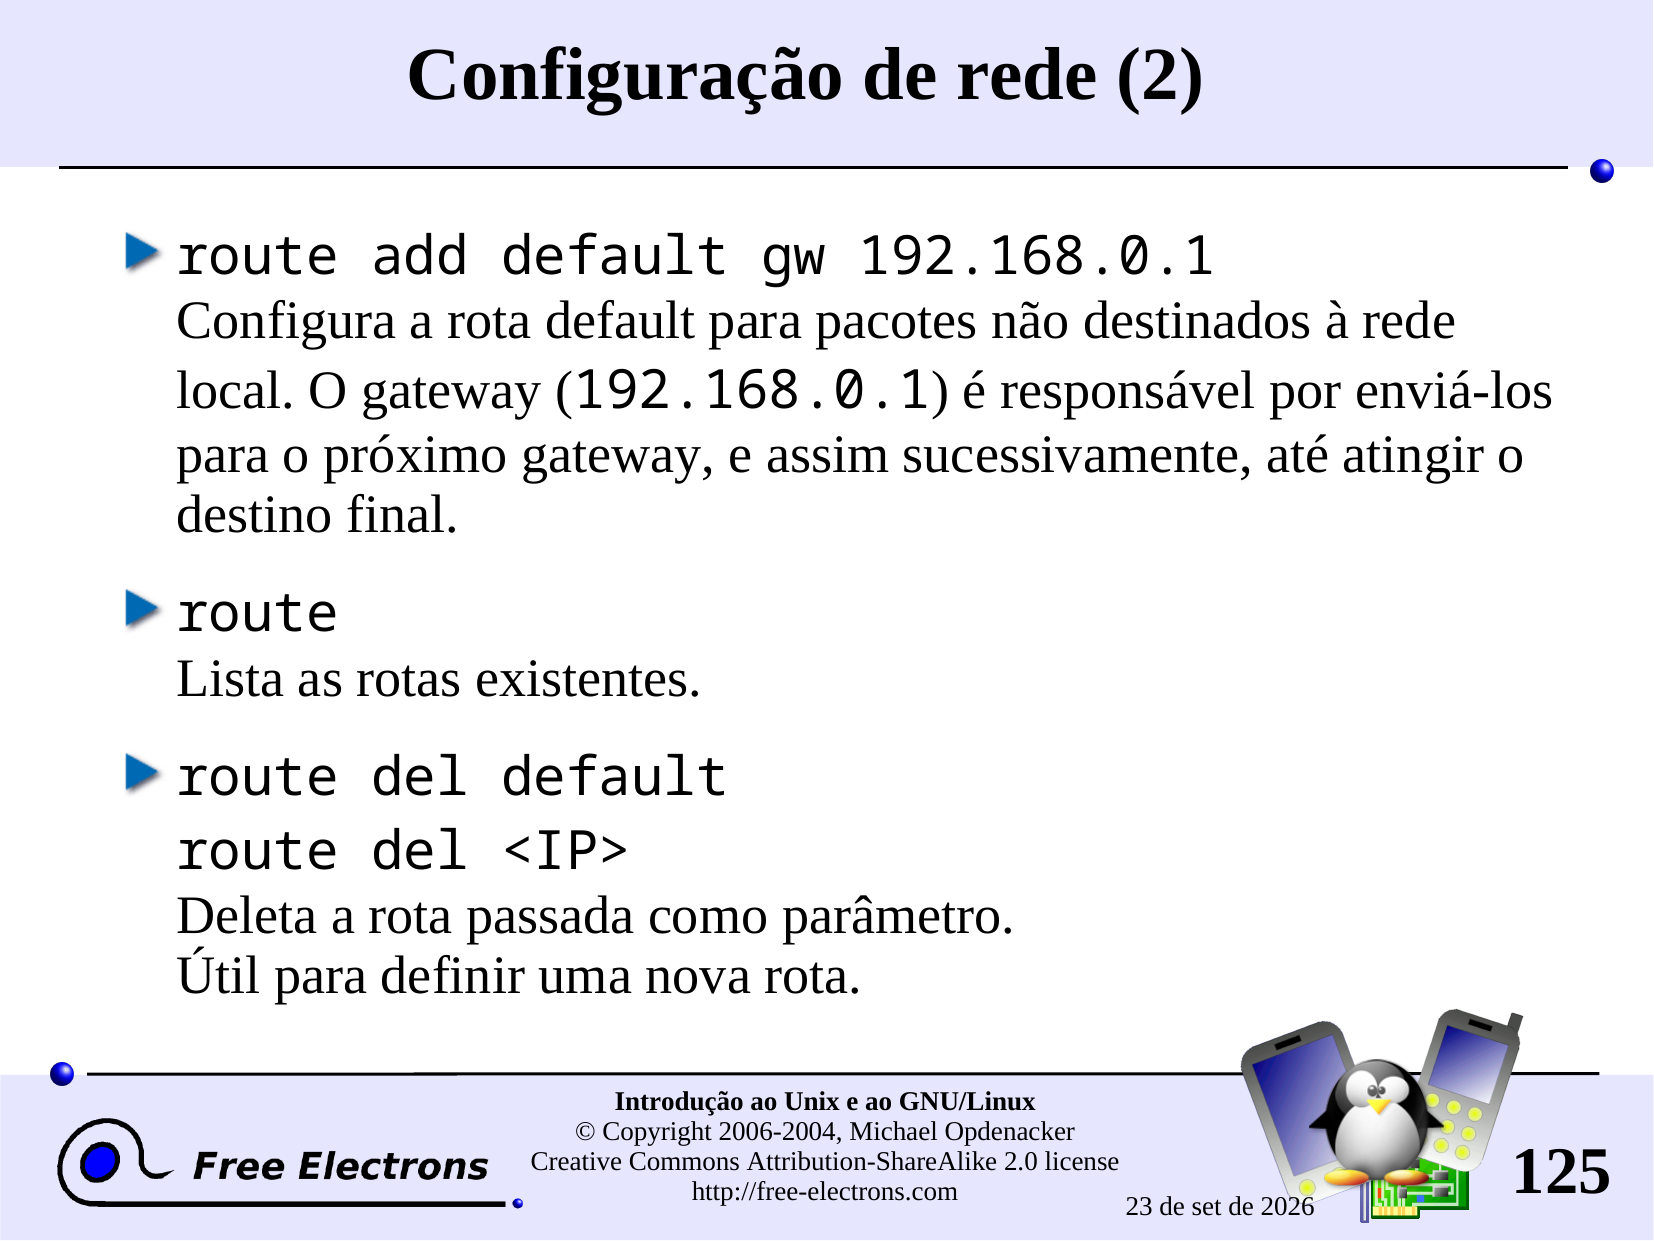

# Configuração de rede (2)
route add default gw 192.168.0.1
Configura a rota default para pacotes não destinados à rede local. O gateway (192.168.0.1) é responsável por enviá-los para o próximo gateway, e assim sucessivamente, até atingir o destino final.
route
Lista as rotas existentes.
route del default
route del <IP>
Deleta a rota passada como parâmetro.
Útil para definir uma nova rota.